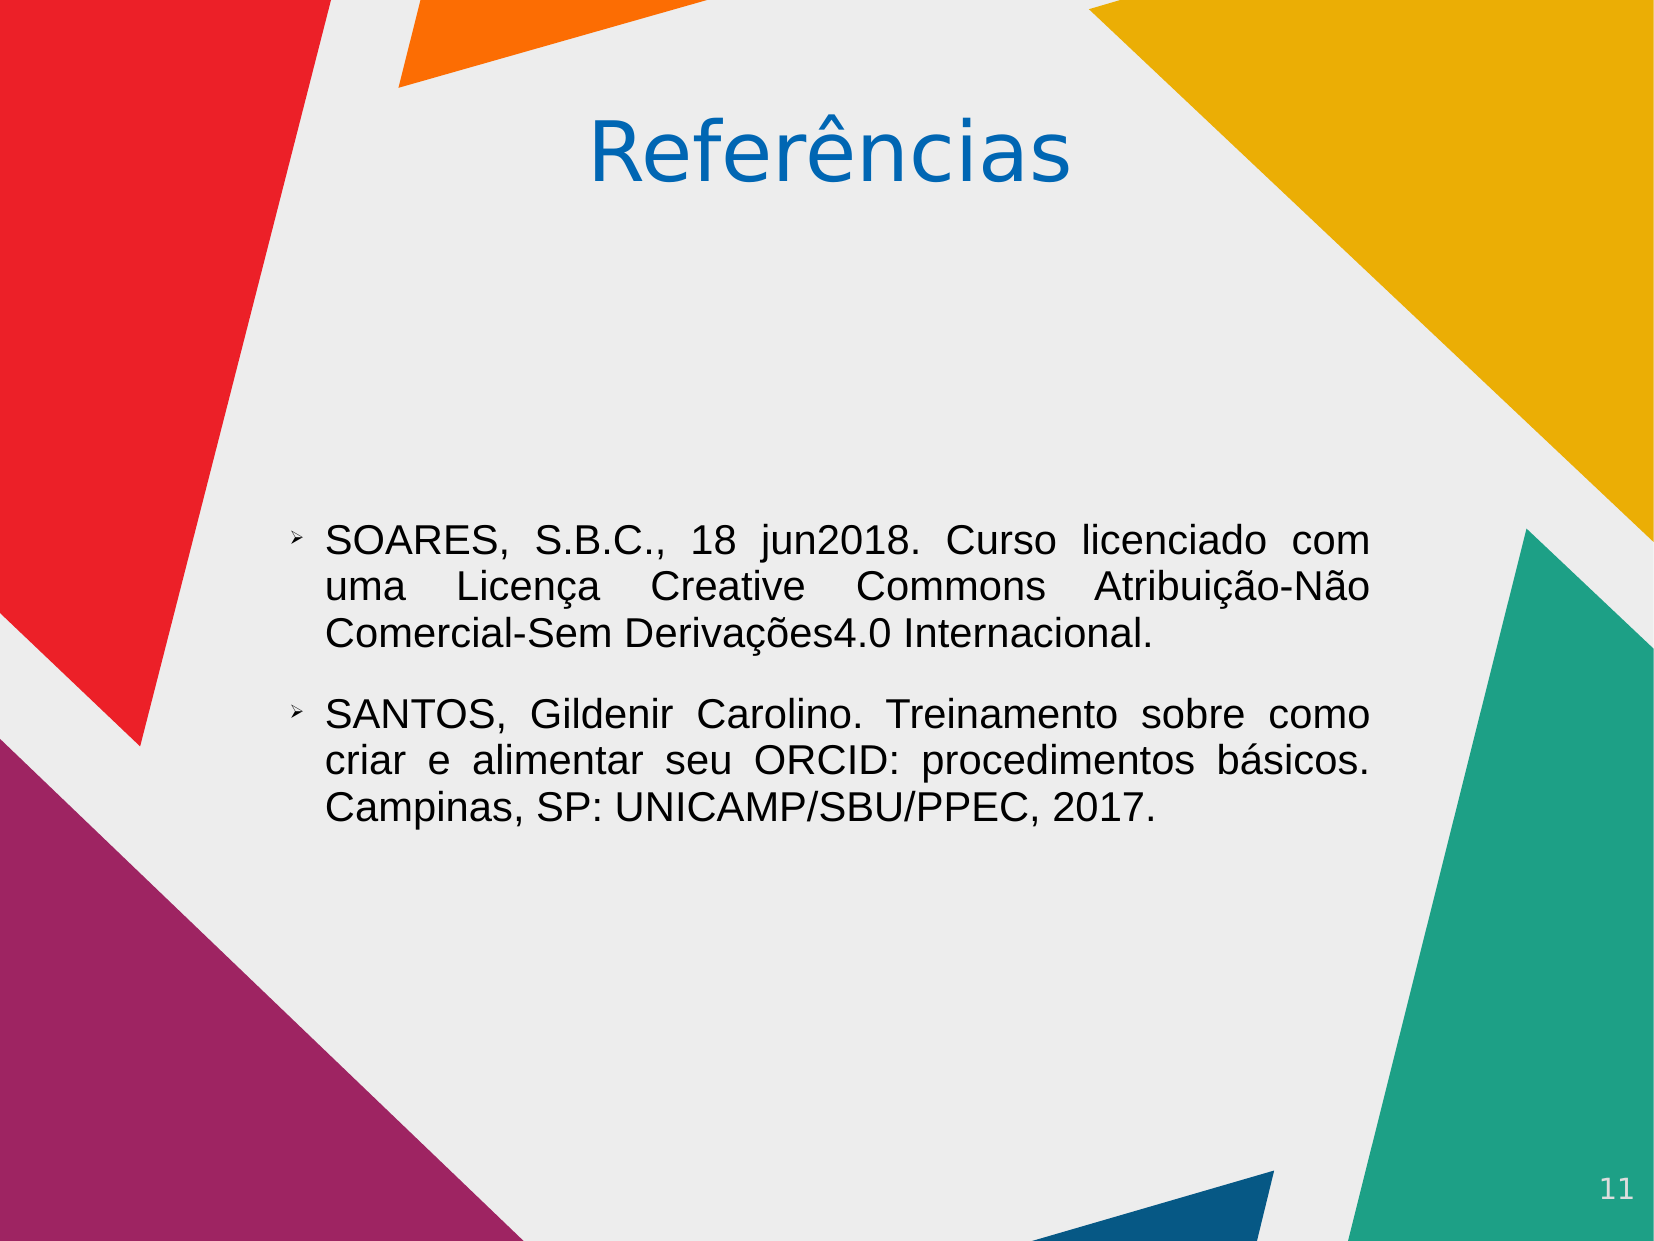

# Referências
SOARES, S.B.C., 18 jun2018. Curso licenciado com uma Licença Creative Commons Atribuição-Não Comercial-Sem Derivações4.0 Internacional.
SANTOS, Gildenir Carolino. Treinamento sobre como criar e alimentar seu ORCID: procedimentos básicos. Campinas, SP: UNICAMP/SBU/PPEC, 2017.
11